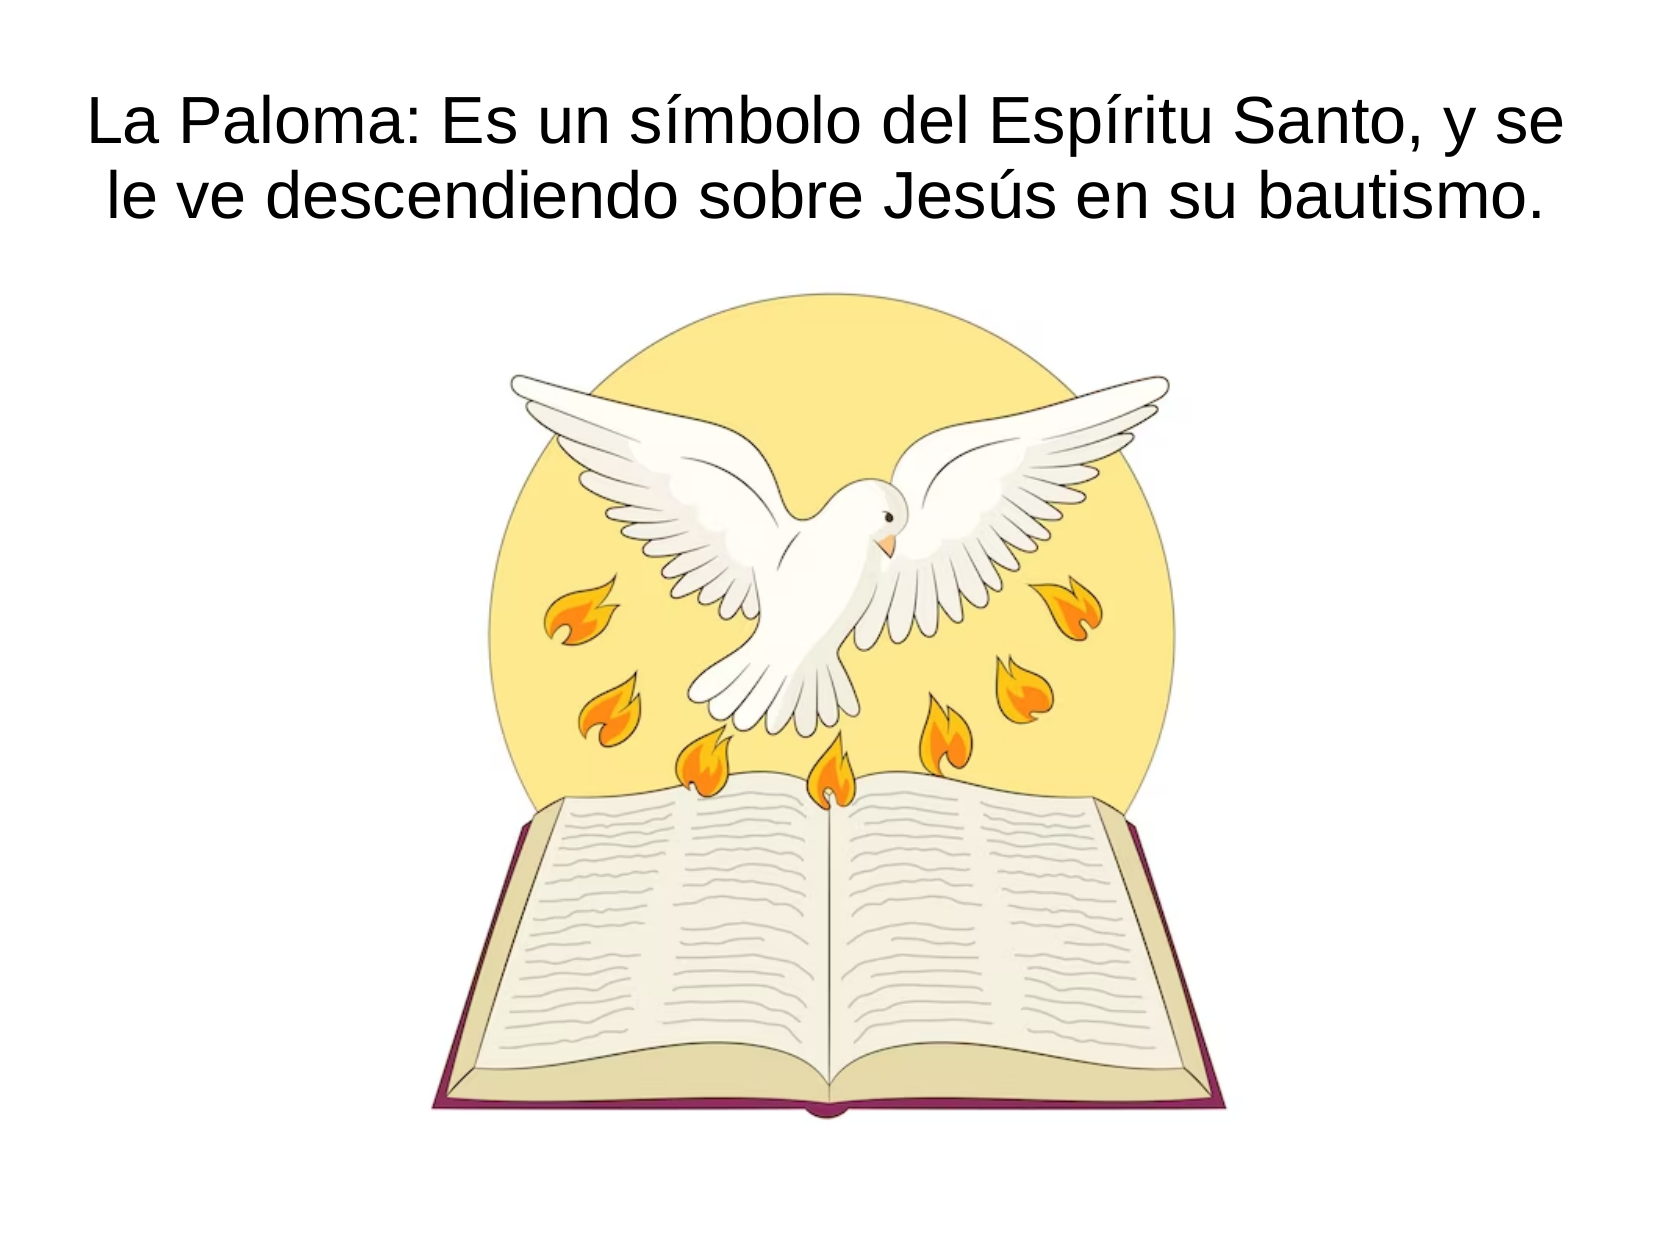

# La Paloma: Es un símbolo del Espíritu Santo, y se le ve descendiendo sobre Jesús en su bautismo.